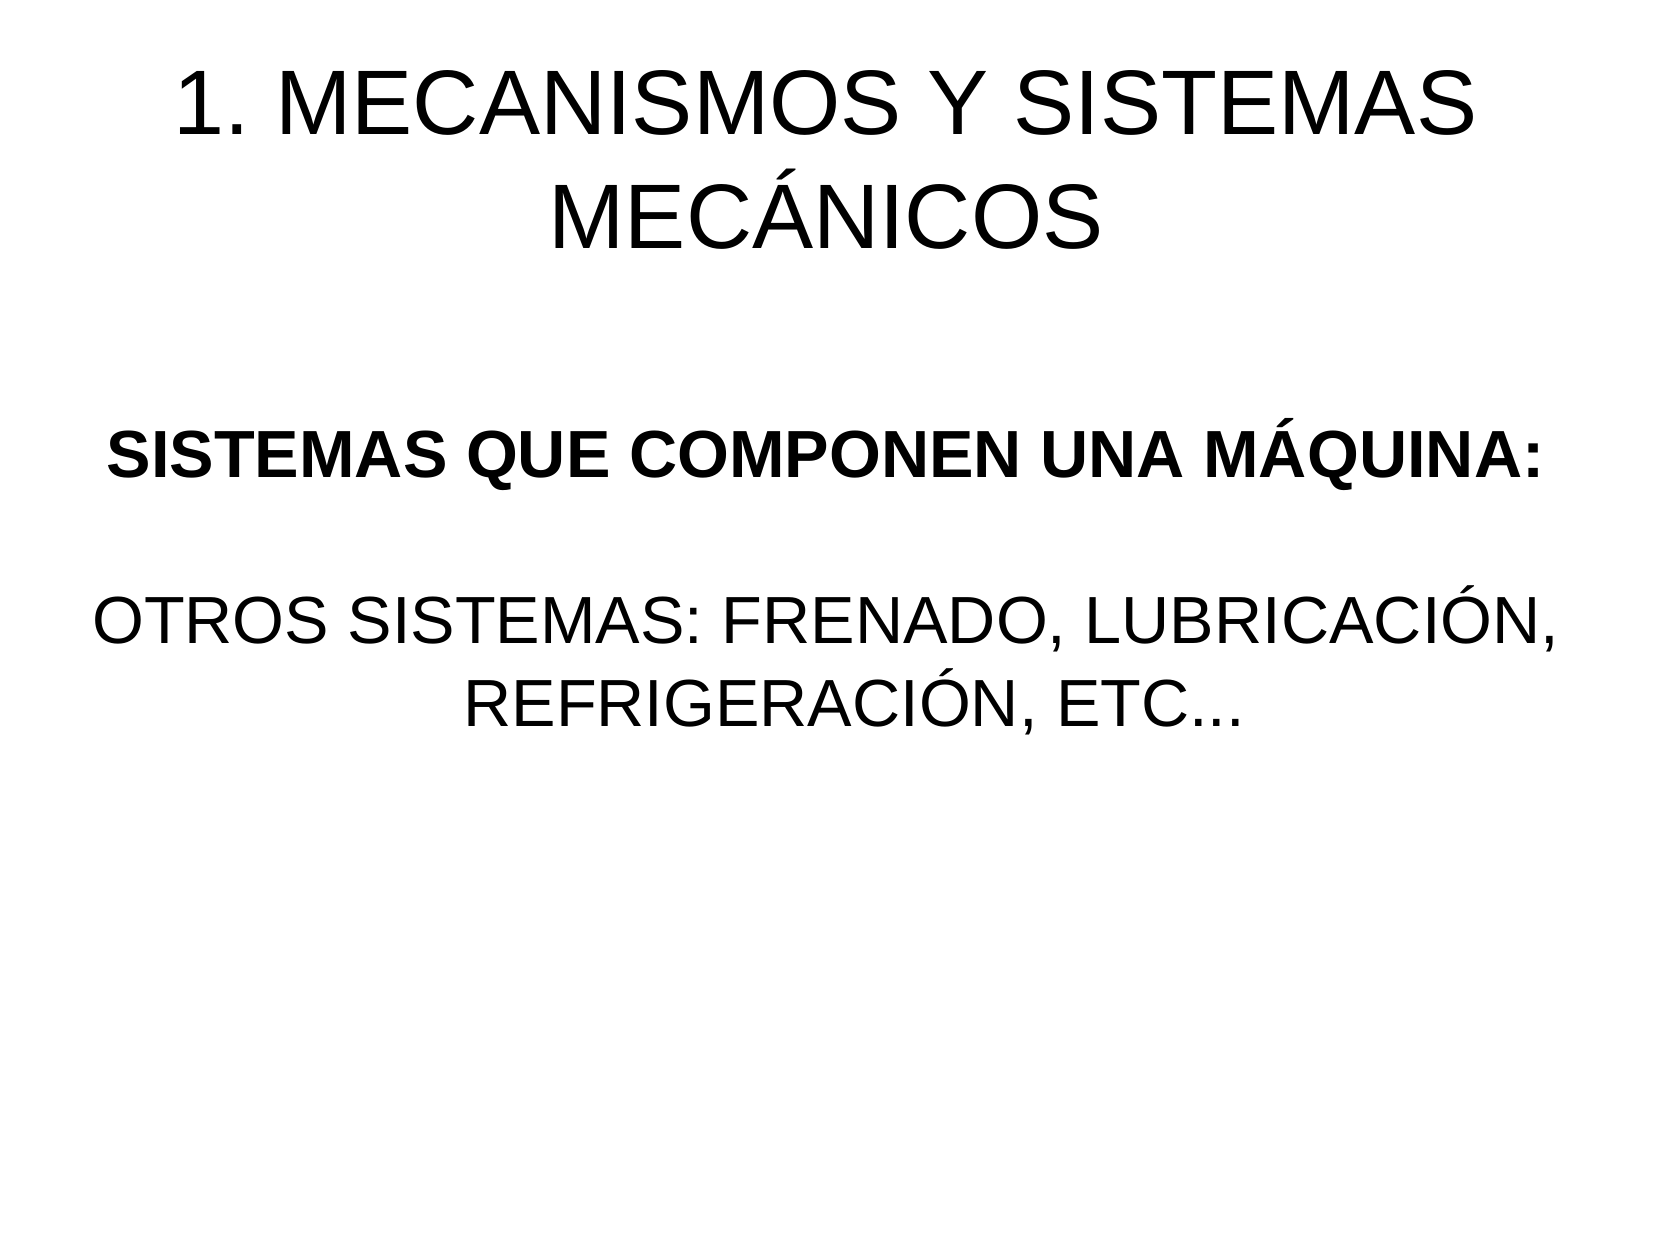

# 1. MECANISMOS Y SISTEMAS MECÁNICOS
SISTEMAS QUE COMPONEN UNA MÁQUINA:
OTROS SISTEMAS: FRENADO, LUBRICACIÓN, REFRIGERACIÓN, ETC...